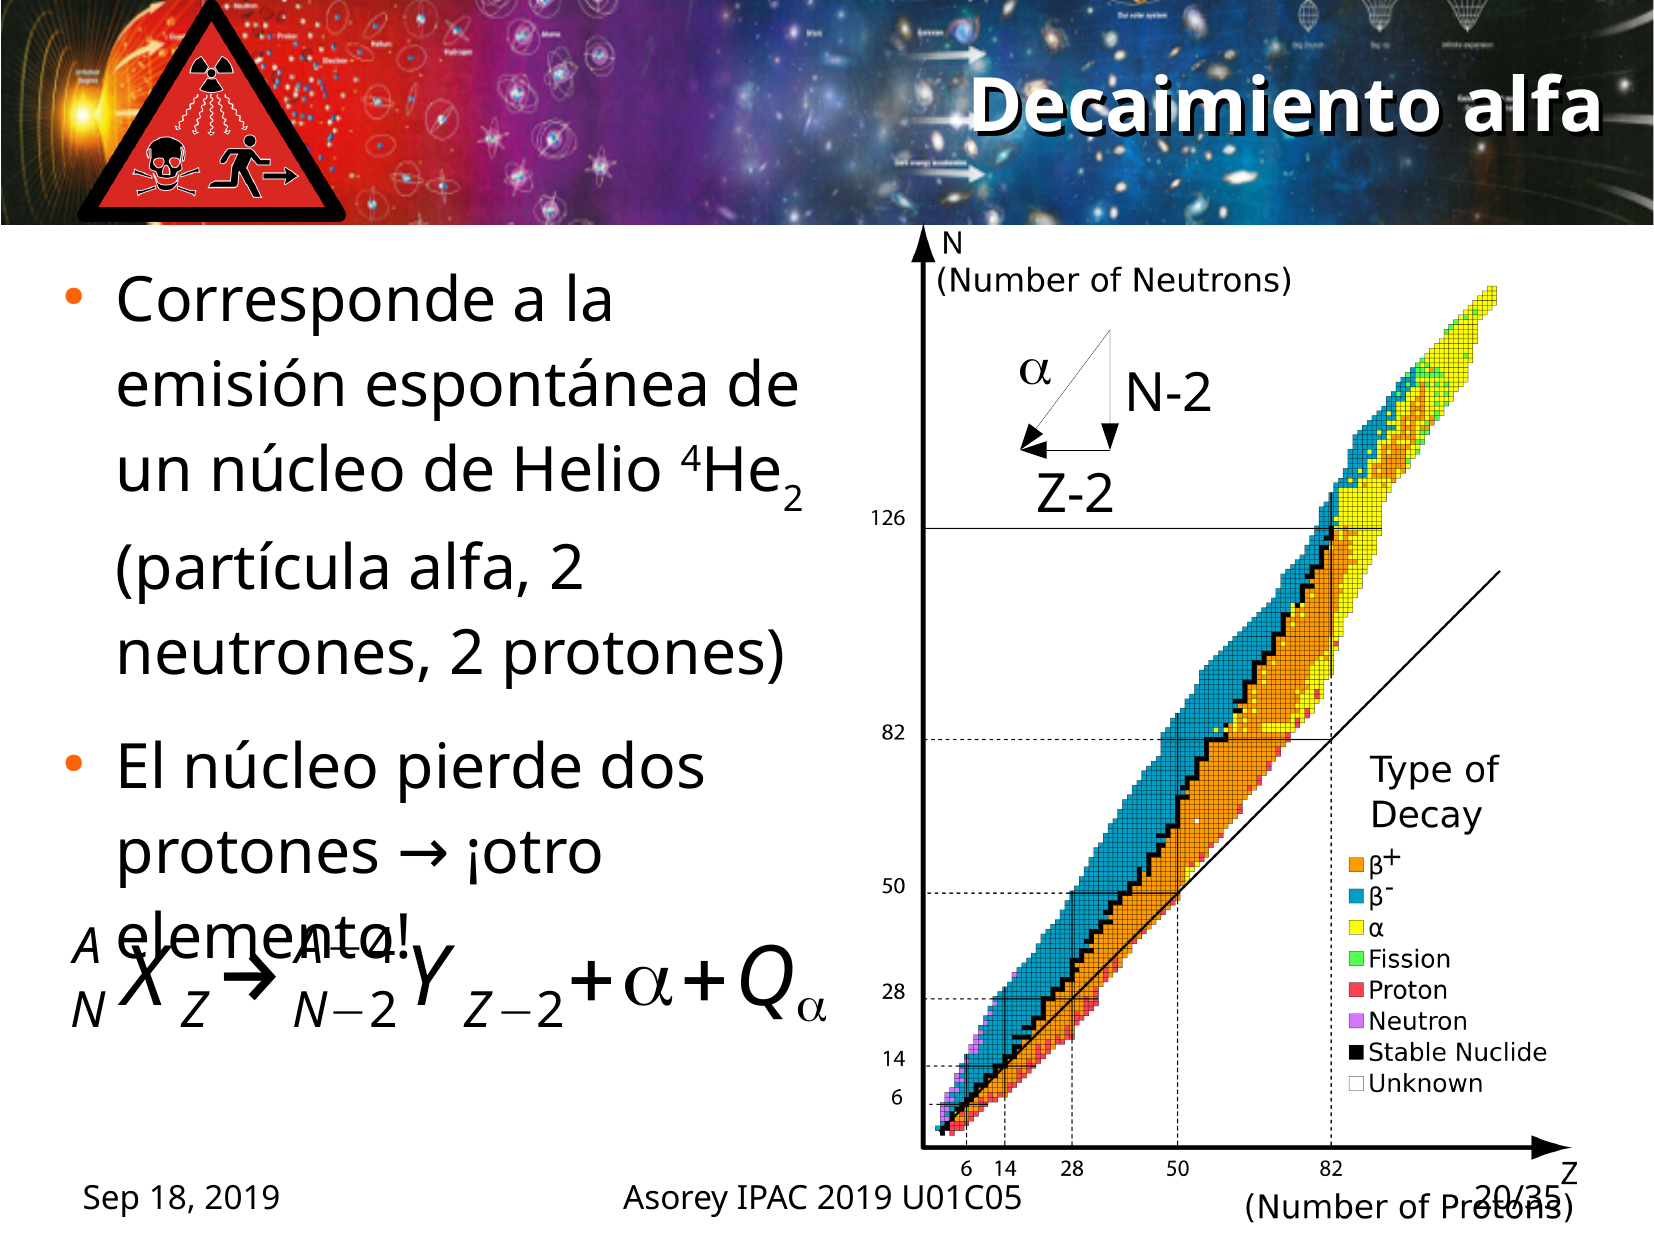

# Decaimiento alfa
Corresponde a la emisión espontánea de un núcleo de Helio 4He2 (partícula alfa, 2 neutrones, 2 protones)
El núcleo pierde dos protones → ¡otro elemento!
a
N-2
Z-2
Sep 18, 2019
Asorey IPAC 2019 U01C05
20